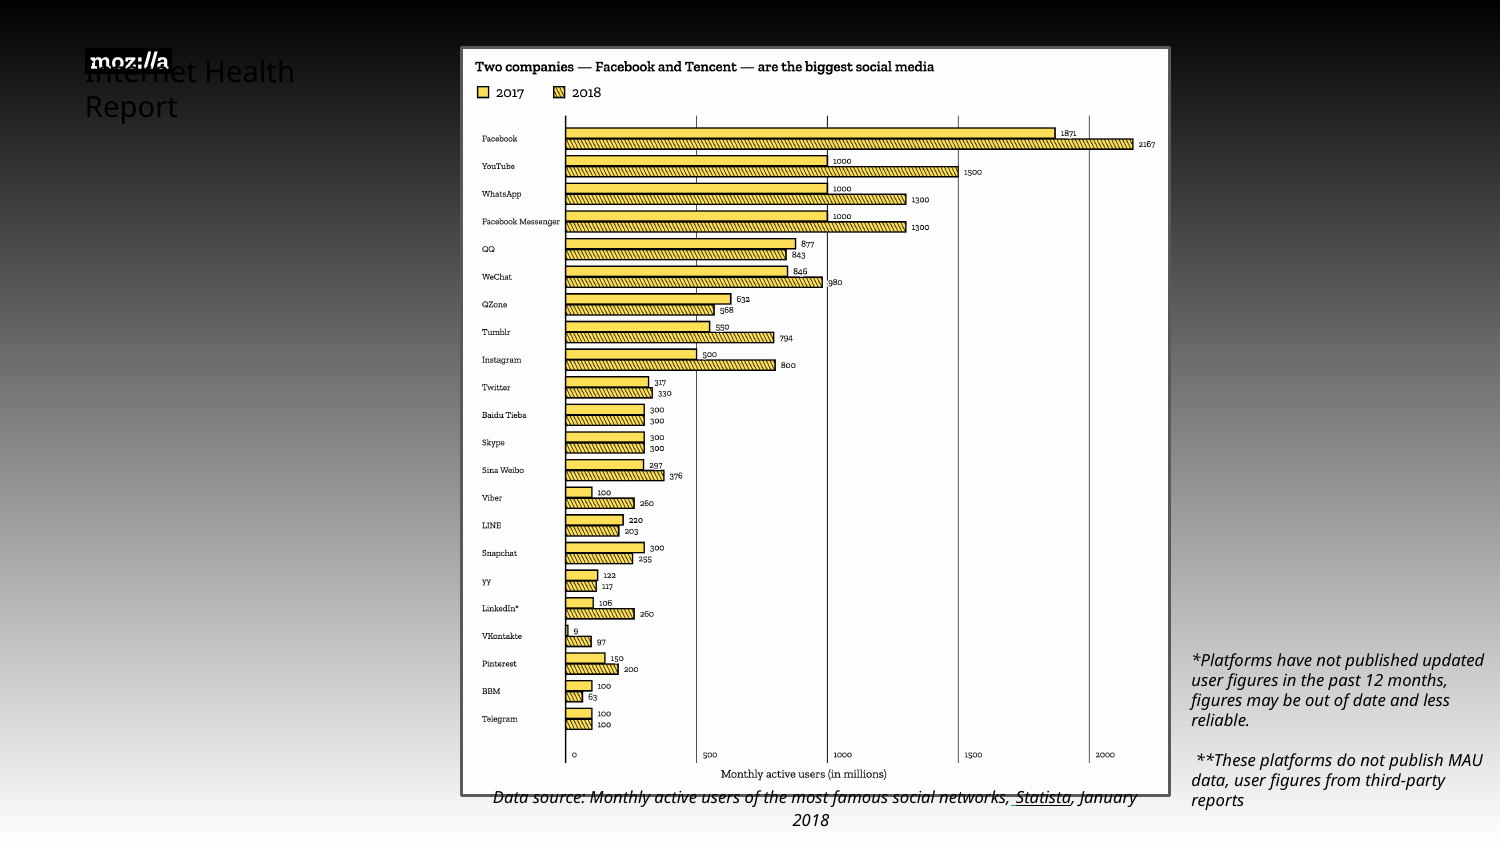

Internet Health Report
*Platforms have not published updated user figures in the past 12 months, figures may be out of date and less reliable.
 **These platforms do not publish MAU data, user figures from third-party reports
Data source: Monthly active users of the most famous social networks, Statista, January 2018